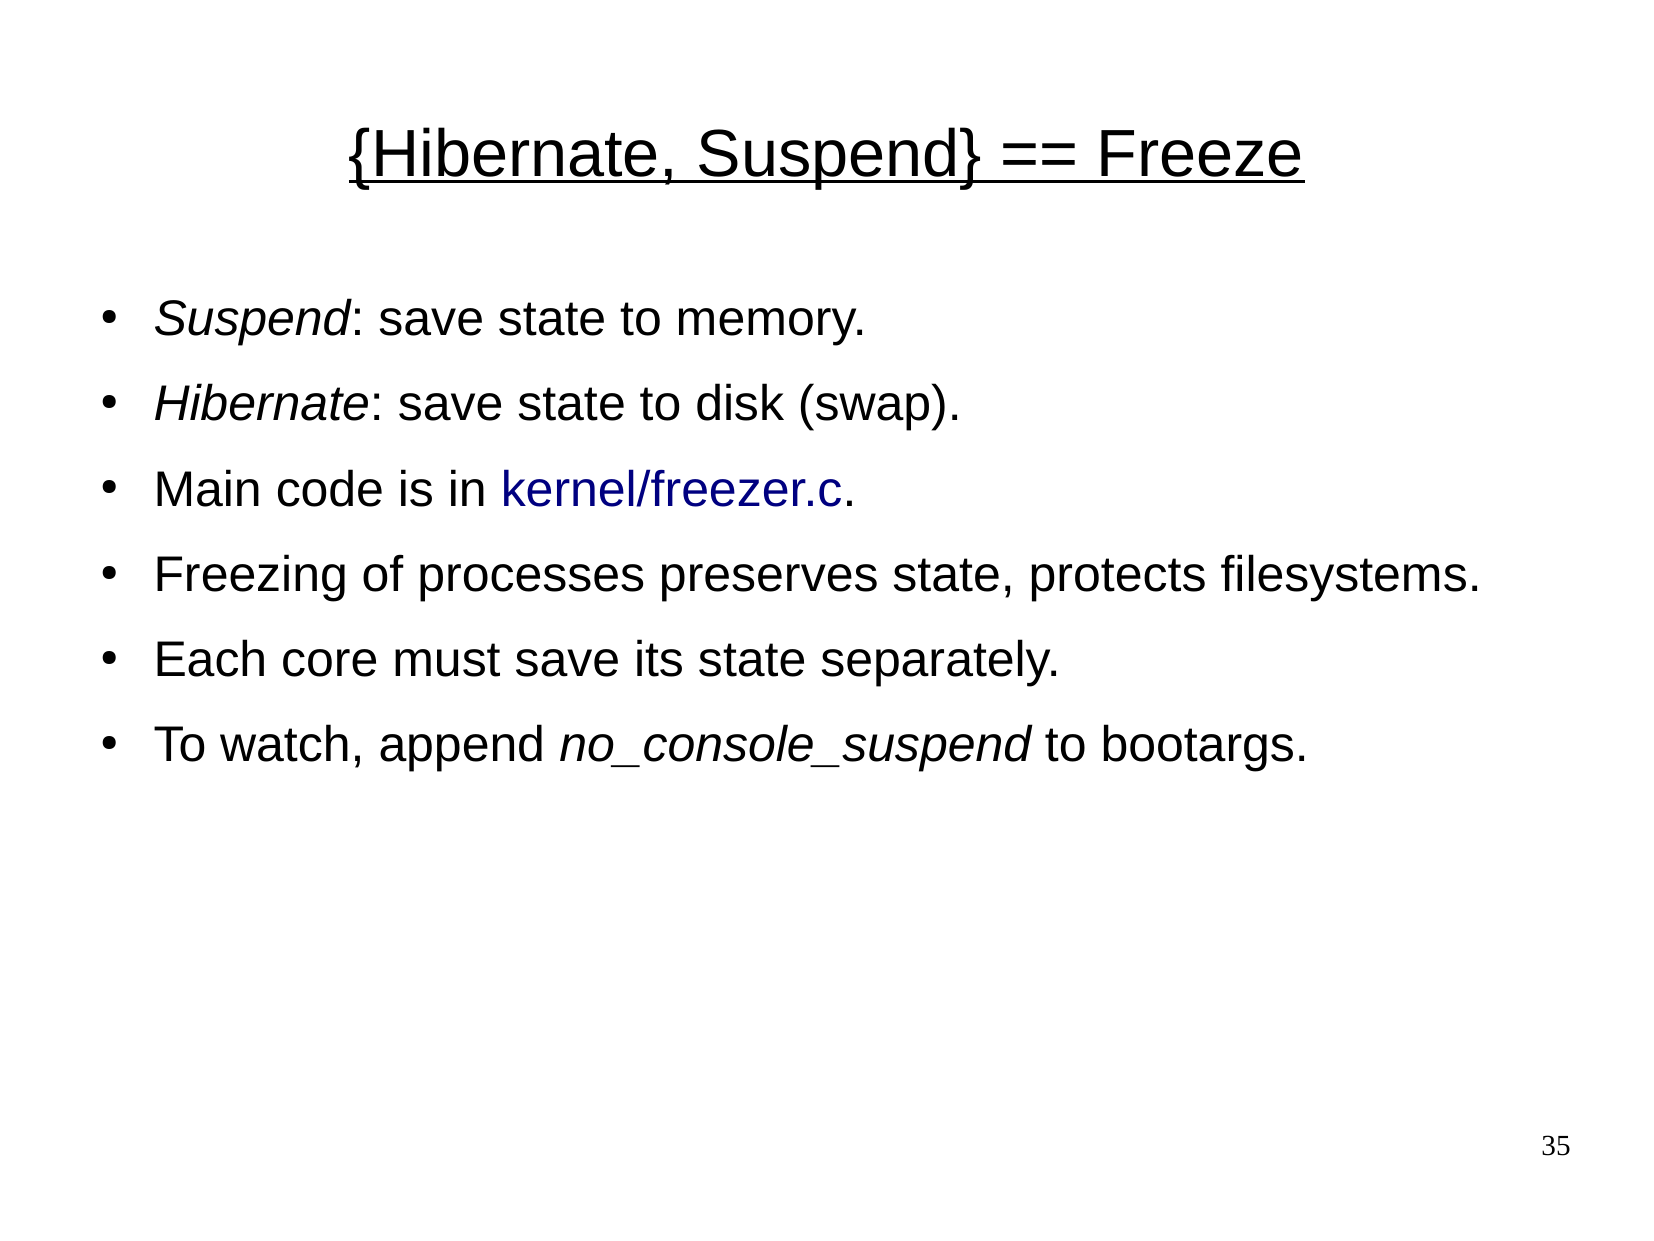

# {Hibernate, Suspend} == Freeze
Suspend: save state to memory.
Hibernate: save state to disk (swap).
Main code is in kernel/freezer.c.
Freezing of processes preserves state, protects filesystems.
Each core must save its state separately.
To watch, append no_console_suspend to bootargs.
35